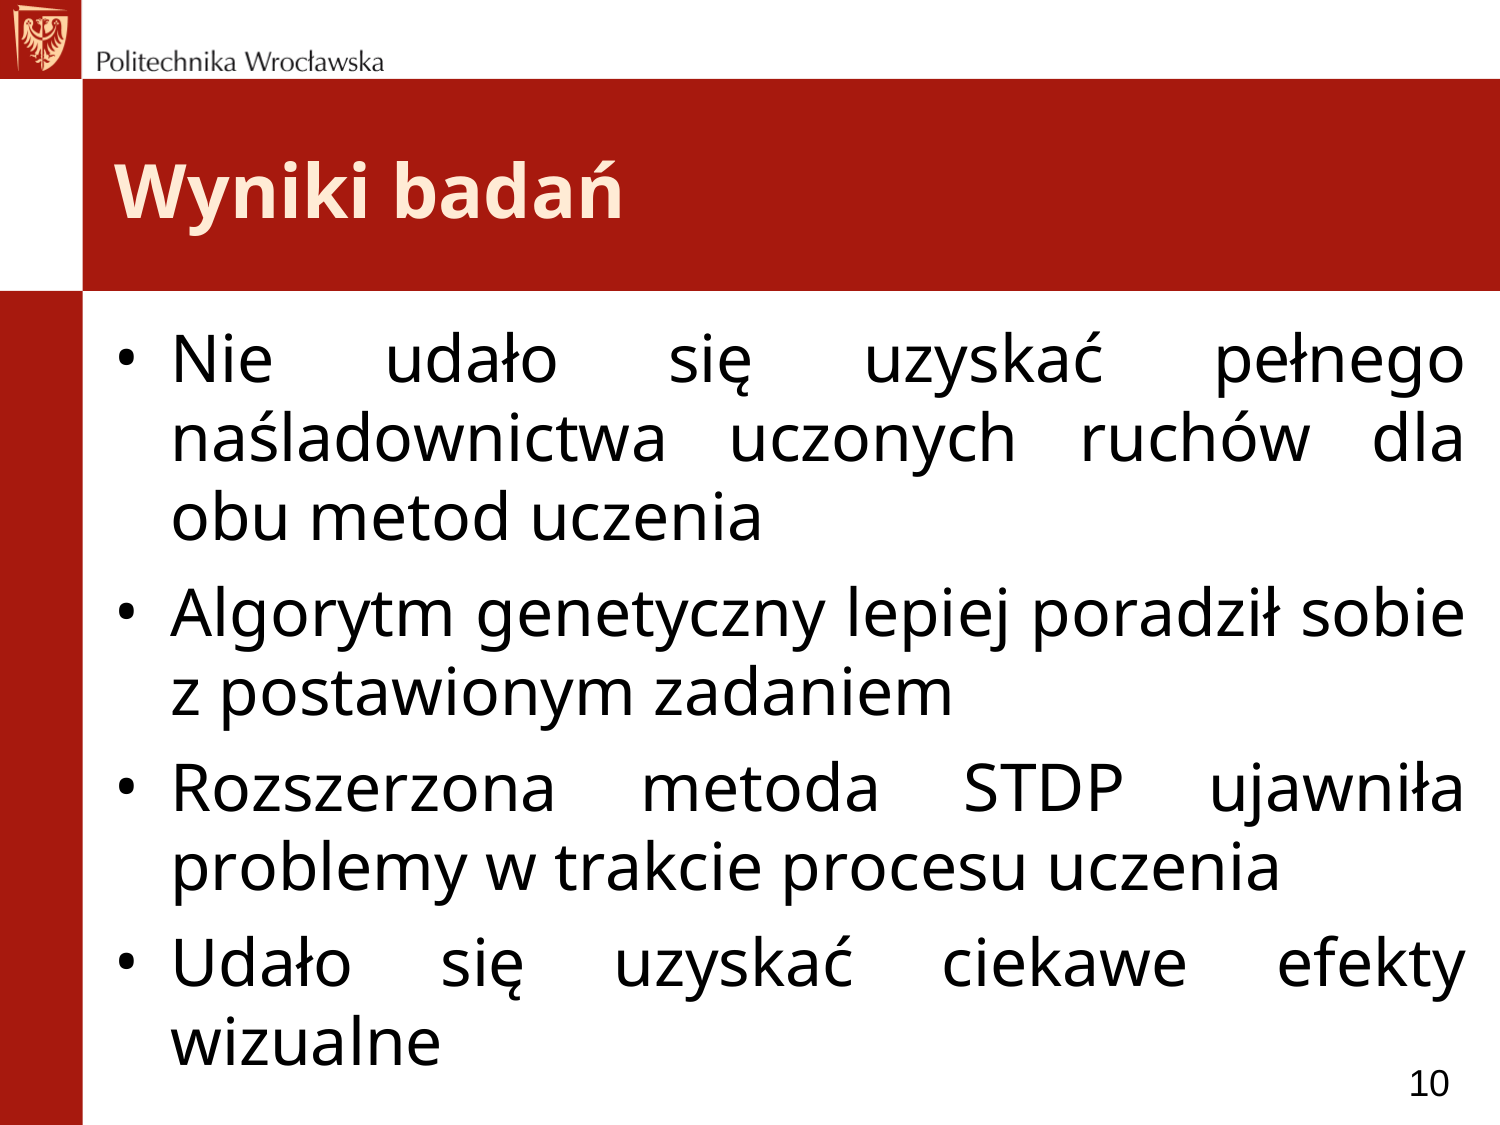

# Wyniki badań
Nie udało się uzyskać pełnego naśladownictwa uczonych ruchów dla obu metod uczenia
Algorytm genetyczny lepiej poradził sobie z postawionym zadaniem
Rozszerzona metoda STDP ujawniła problemy w trakcie procesu uczenia
Udało się uzyskać ciekawe efekty wizualne